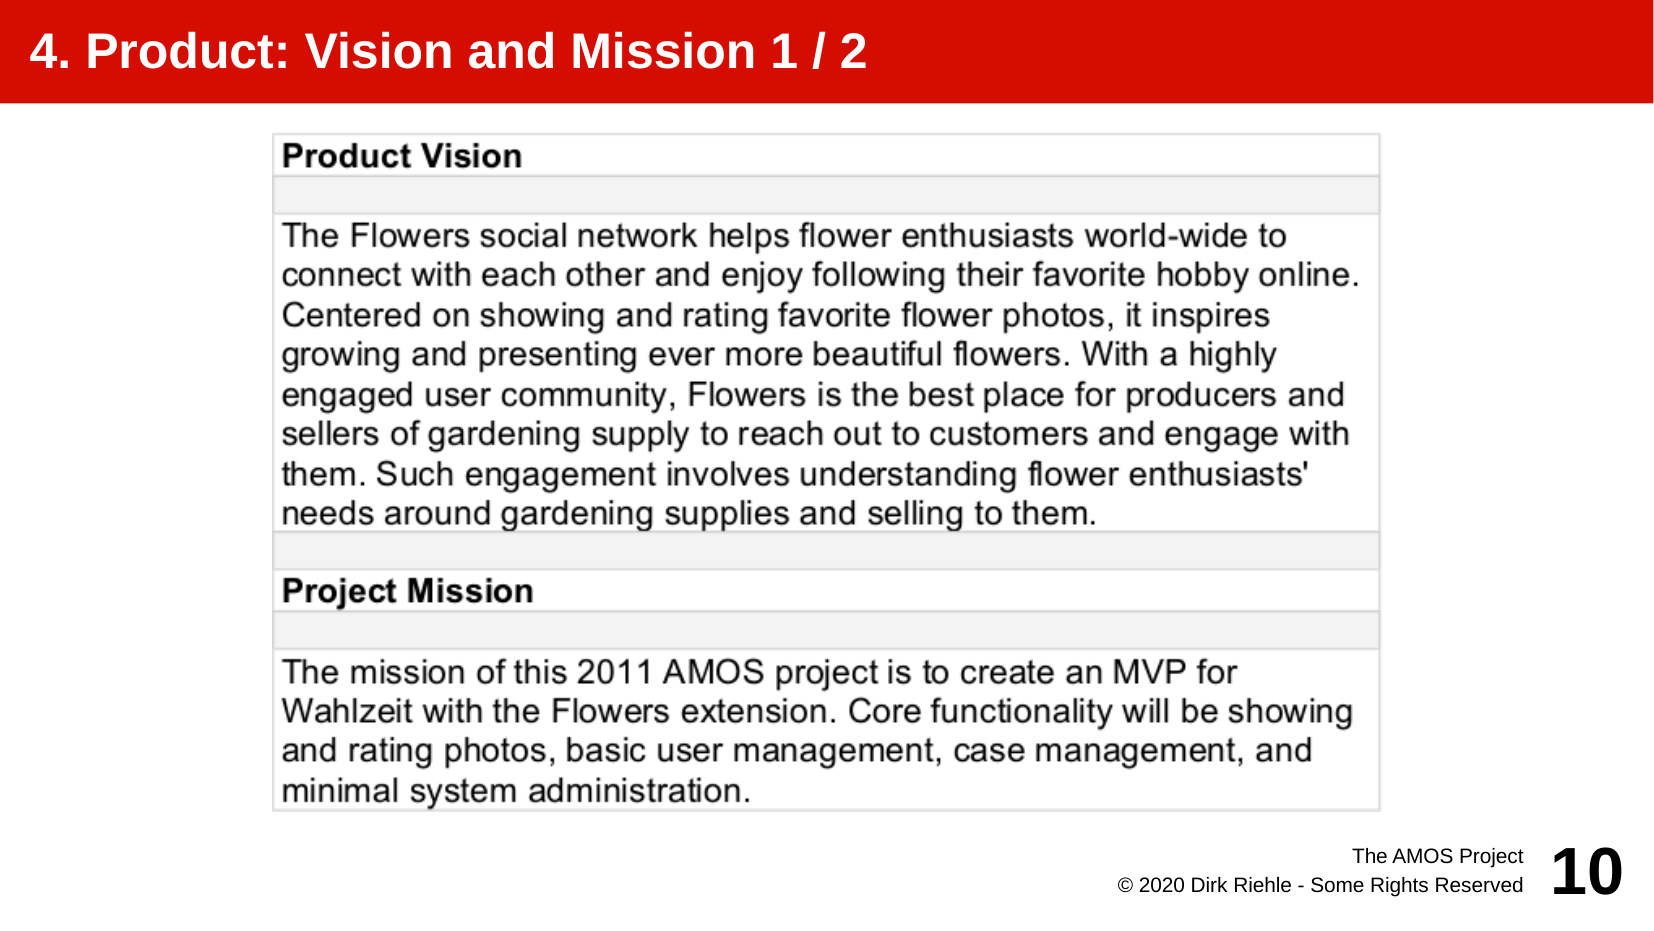

# 4. Product: Vision and Mission 1 / 2
The AMOS Project
10
© 2020 Dirk Riehle - Some Rights Reserved